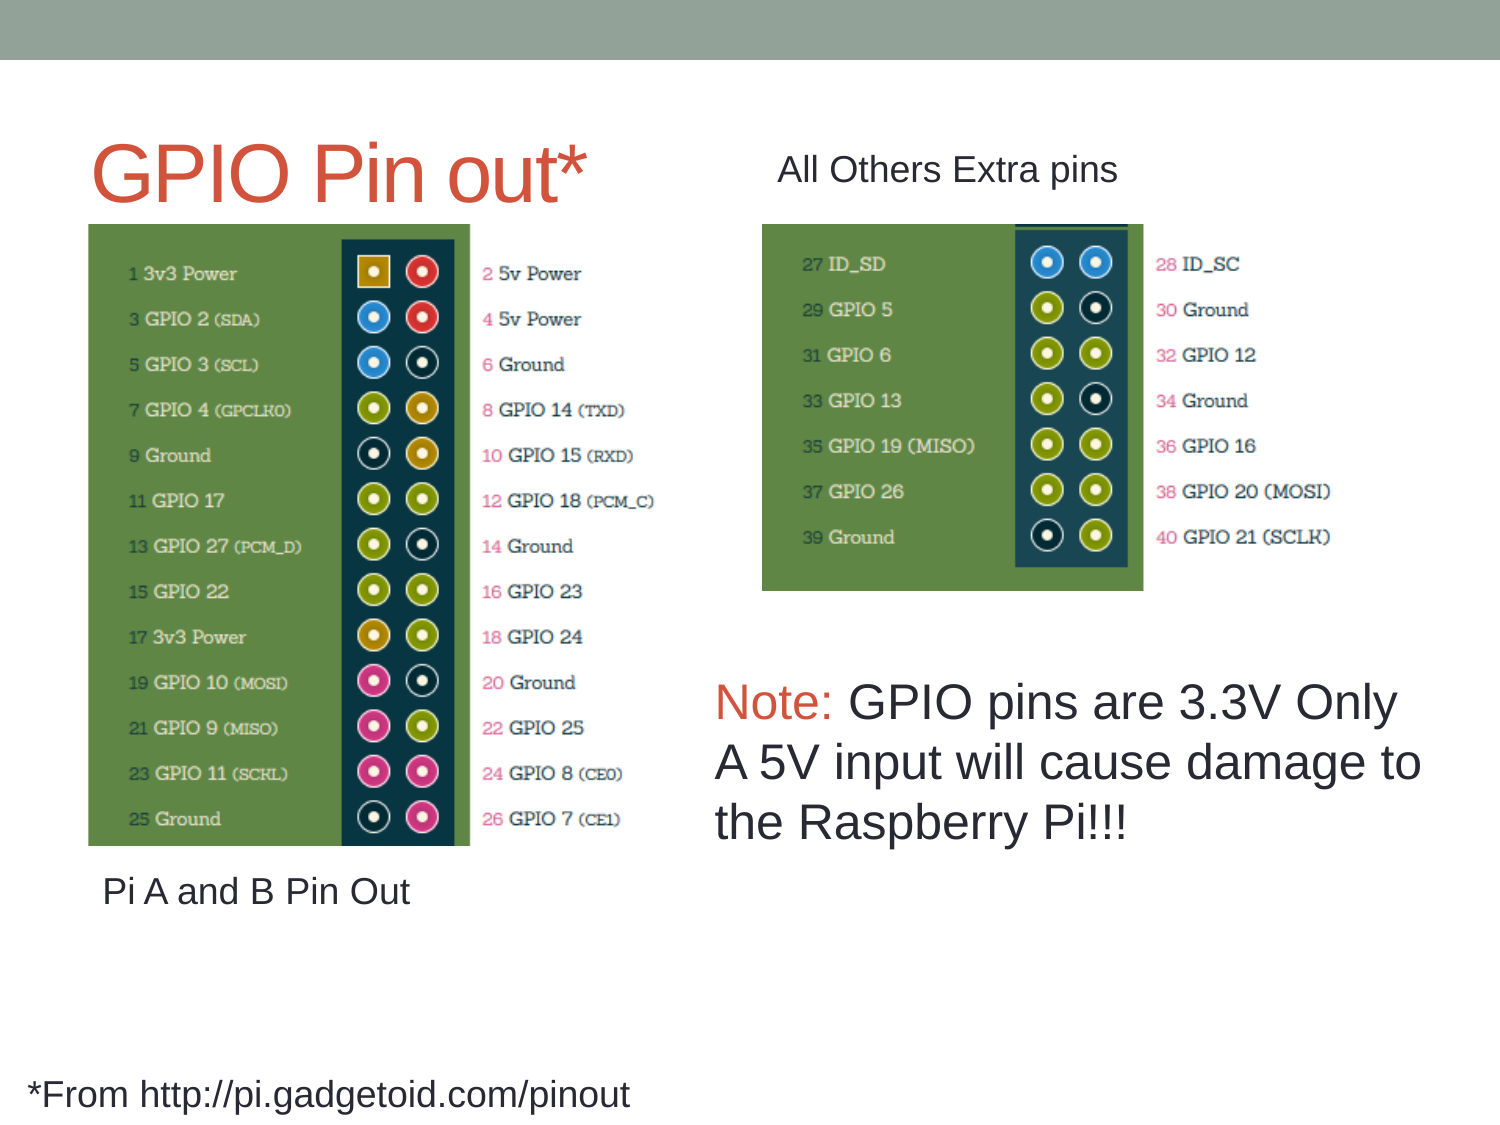

# GPIO Pin out*
All Others Extra pins
Note: GPIO pins are 3.3V Only
A 5V input will cause damage to the Raspberry Pi!!!
Pi A and B Pin Out
*From http://pi.gadgetoid.com/pinout